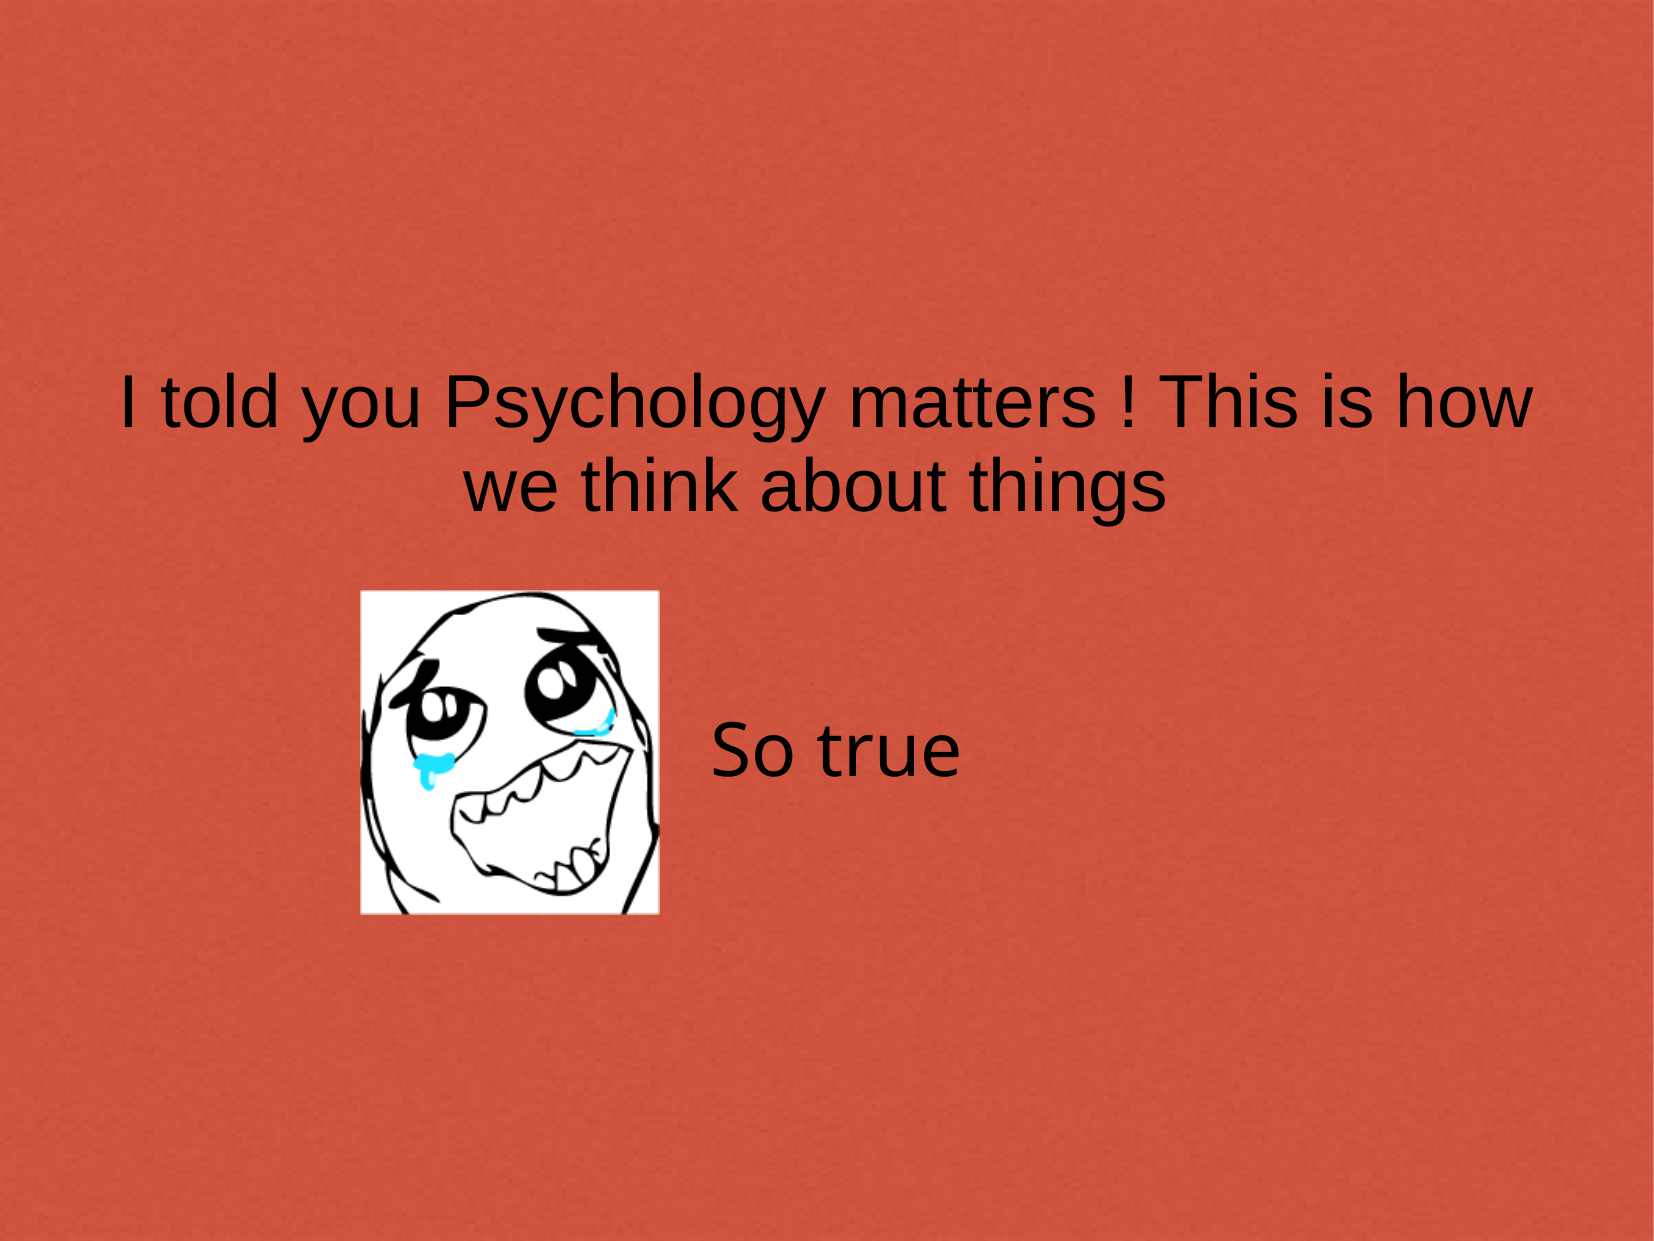

# I told you Psychology matters ! This is how we think about things
 So true